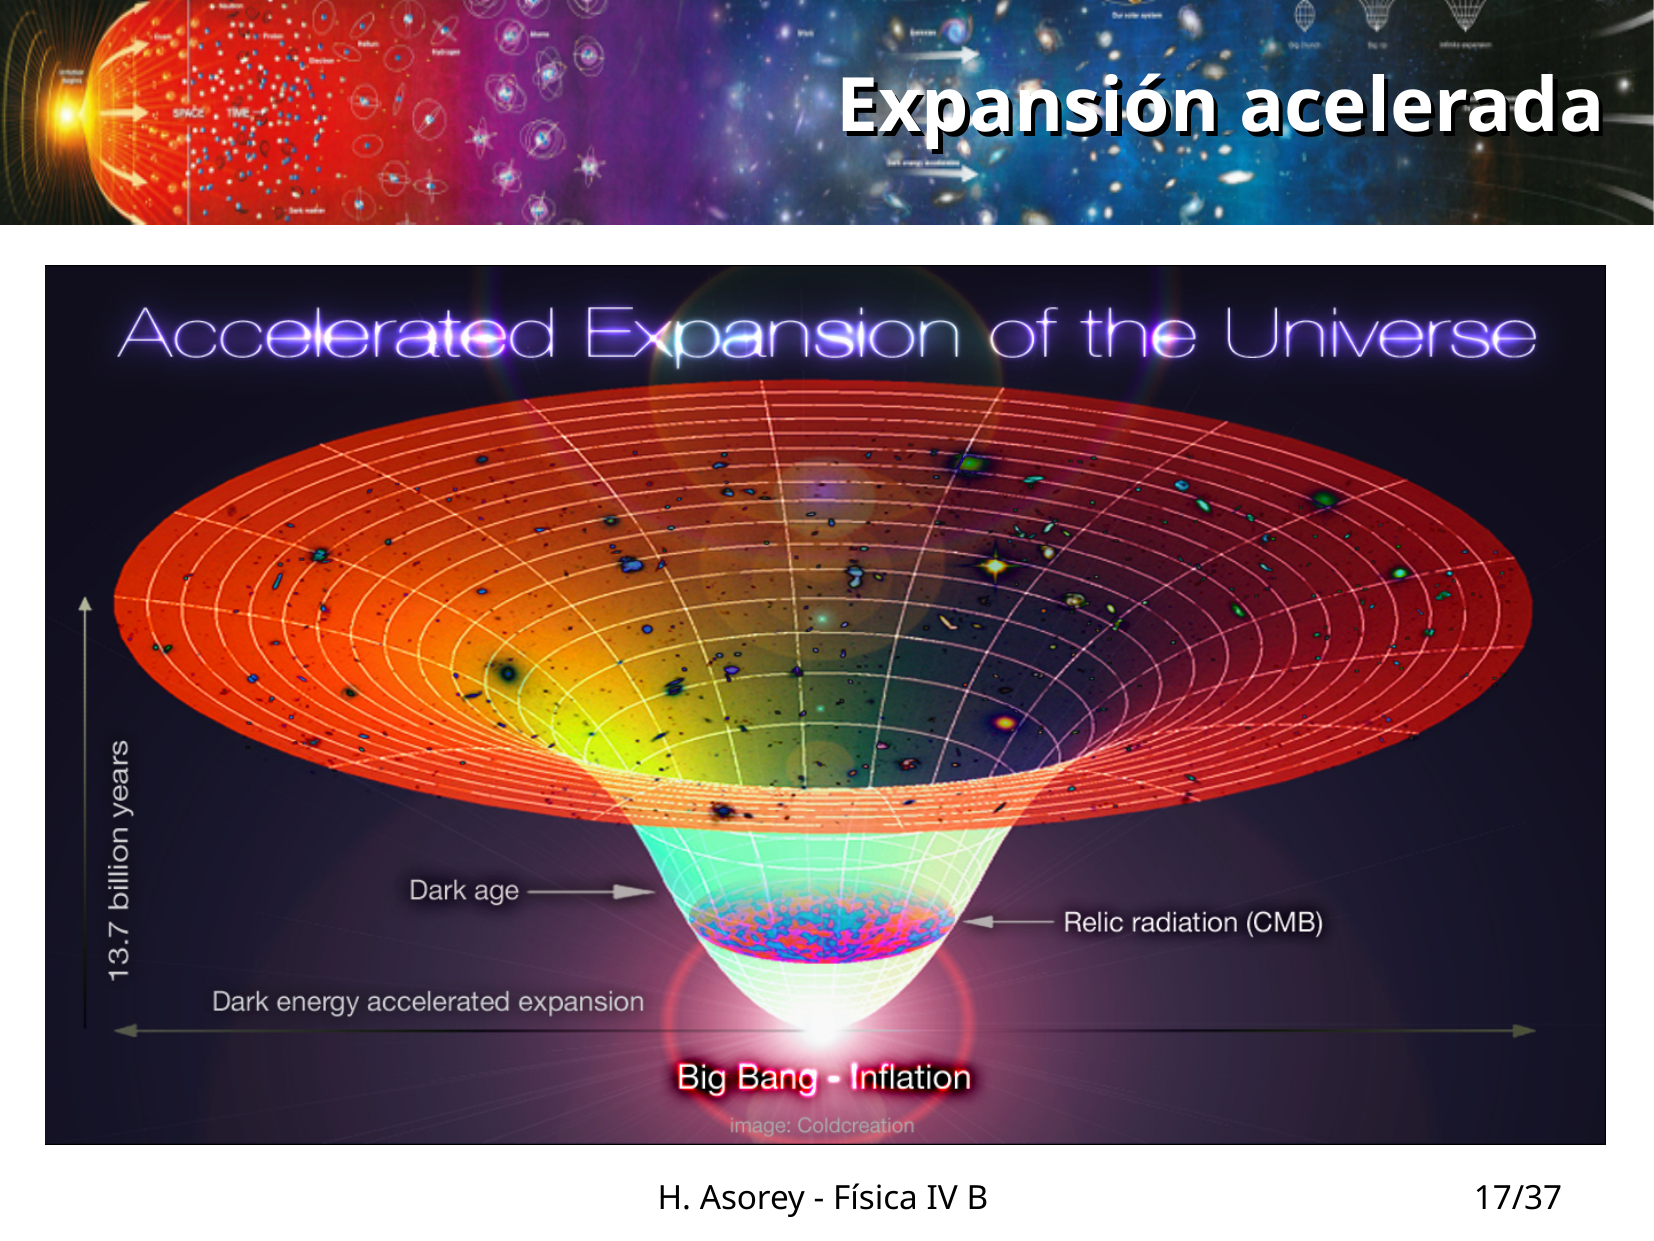

# Expansión acelerada
H. Asorey - Física IV B
17